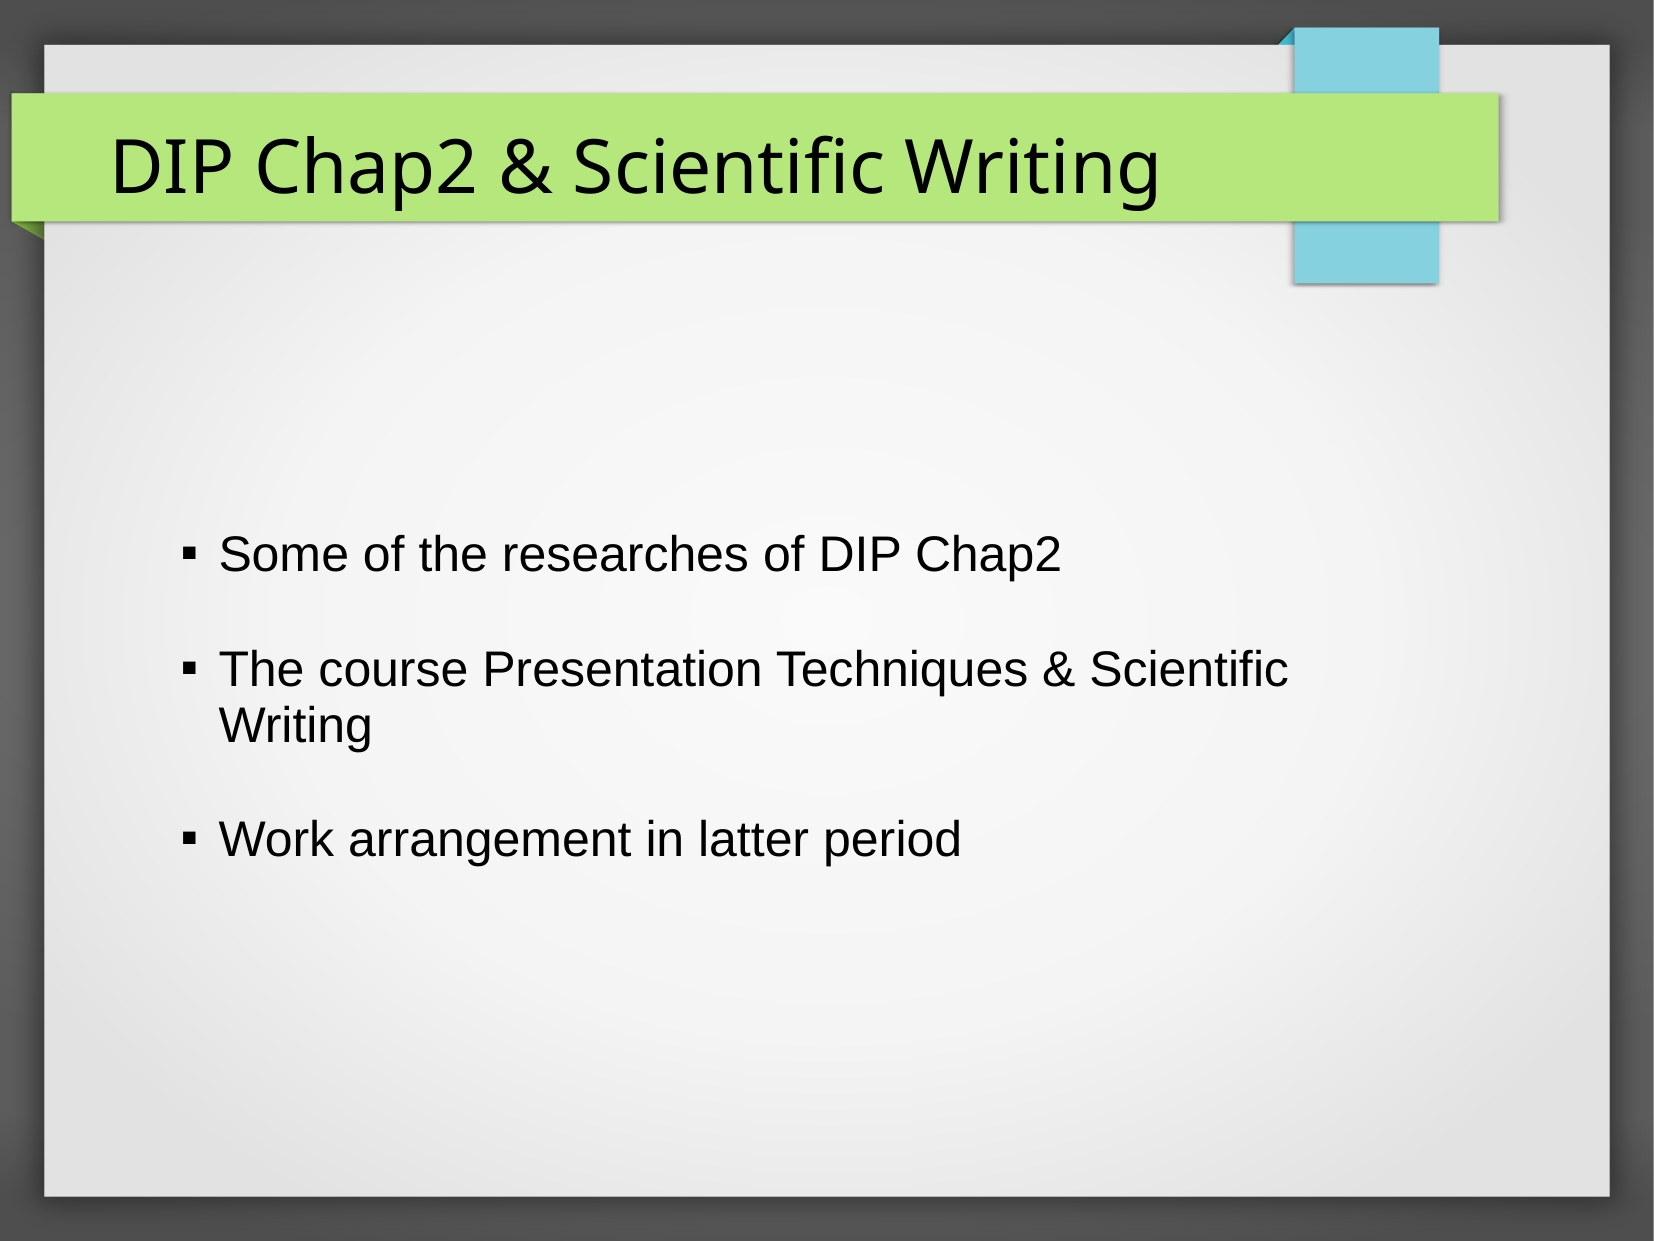

DIP Chap2 & Scientific Writing
Some of the researches of DIP Chap2
The course Presentation Techniques & Scientific Writing
Work arrangement in latter period